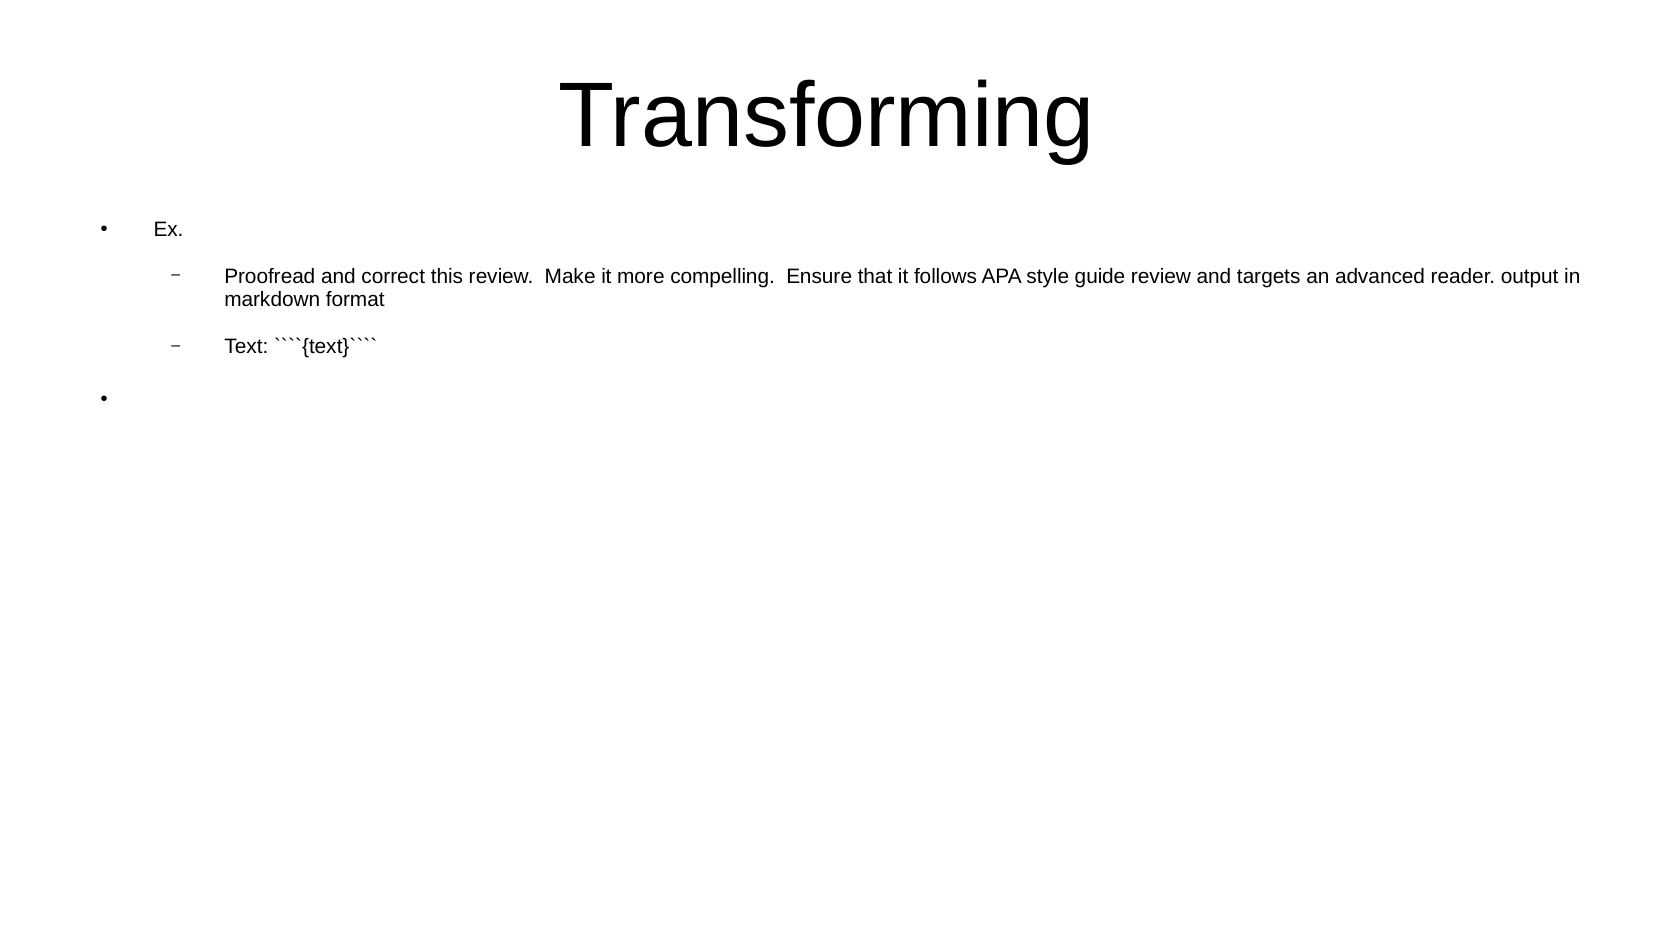

# Transforming
Ex.
Proofread and correct this review. Make it more compelling. Ensure that it follows APA style guide review and targets an advanced reader. output in markdown format
Text: ````{text}````